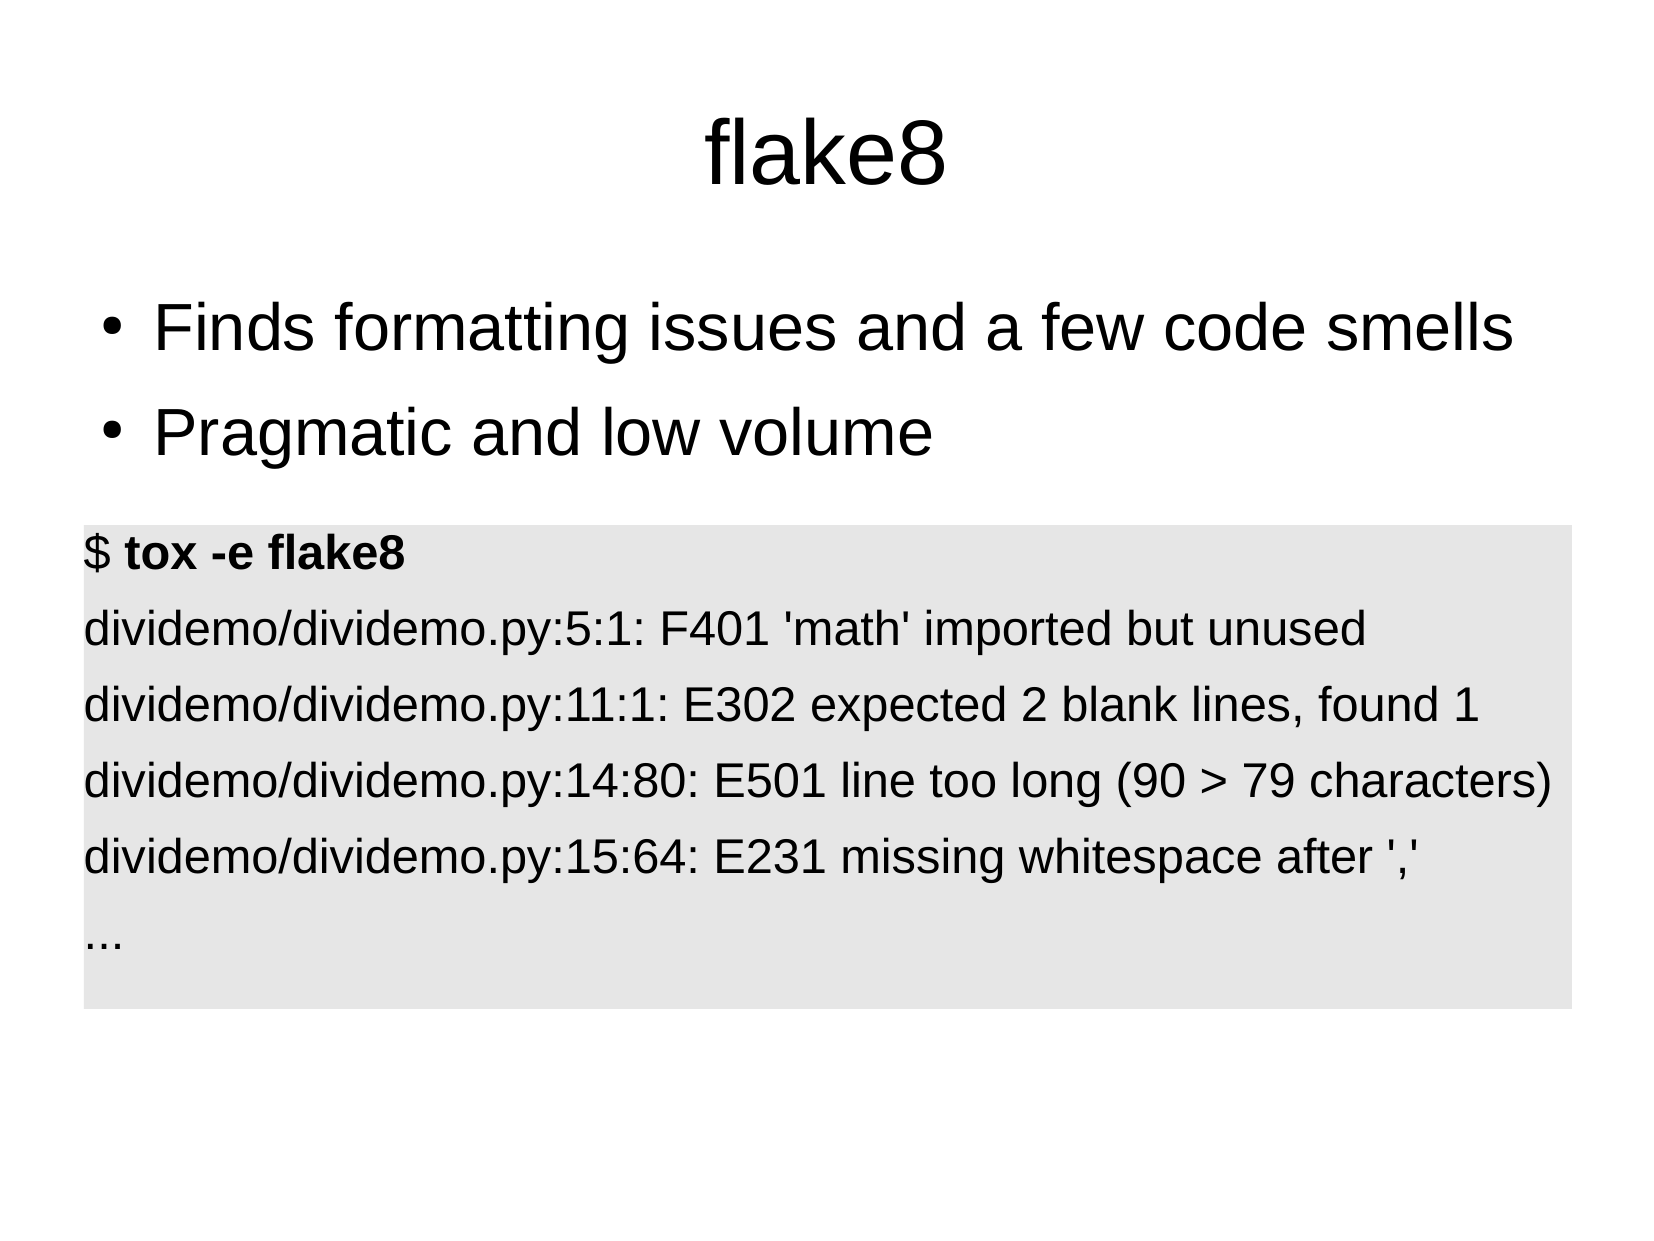

# flake8
Finds formatting issues and a few code smells
Pragmatic and low volume
$ tox -e flake8
dividemo/dividemo.py:5:1: F401 'math' imported but unused
dividemo/dividemo.py:11:1: E302 expected 2 blank lines, found 1
dividemo/dividemo.py:14:80: E501 line too long (90 > 79 characters)
dividemo/dividemo.py:15:64: E231 missing whitespace after ','
...